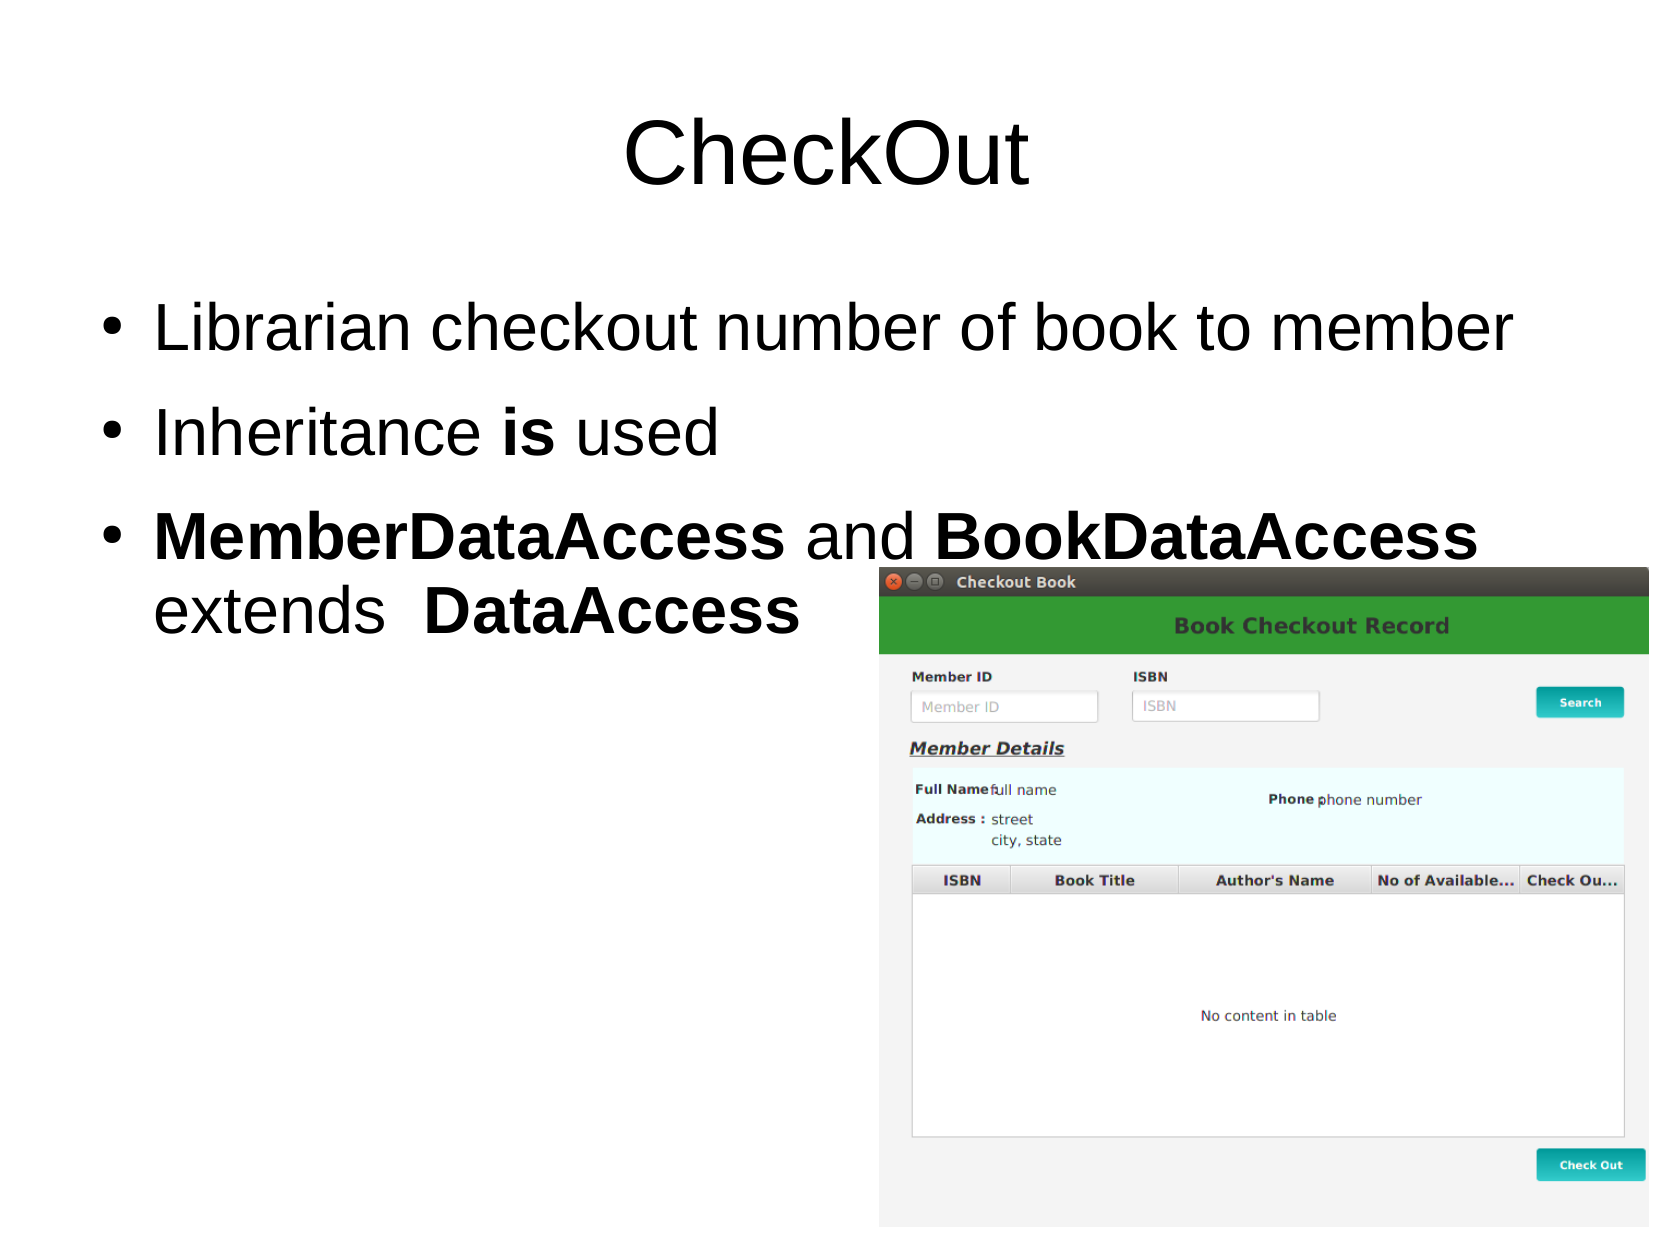

# CheckOut
Librarian checkout number of book to member
Inheritance is used
MemberDataAccess and BookDataAccess extends DataAccess